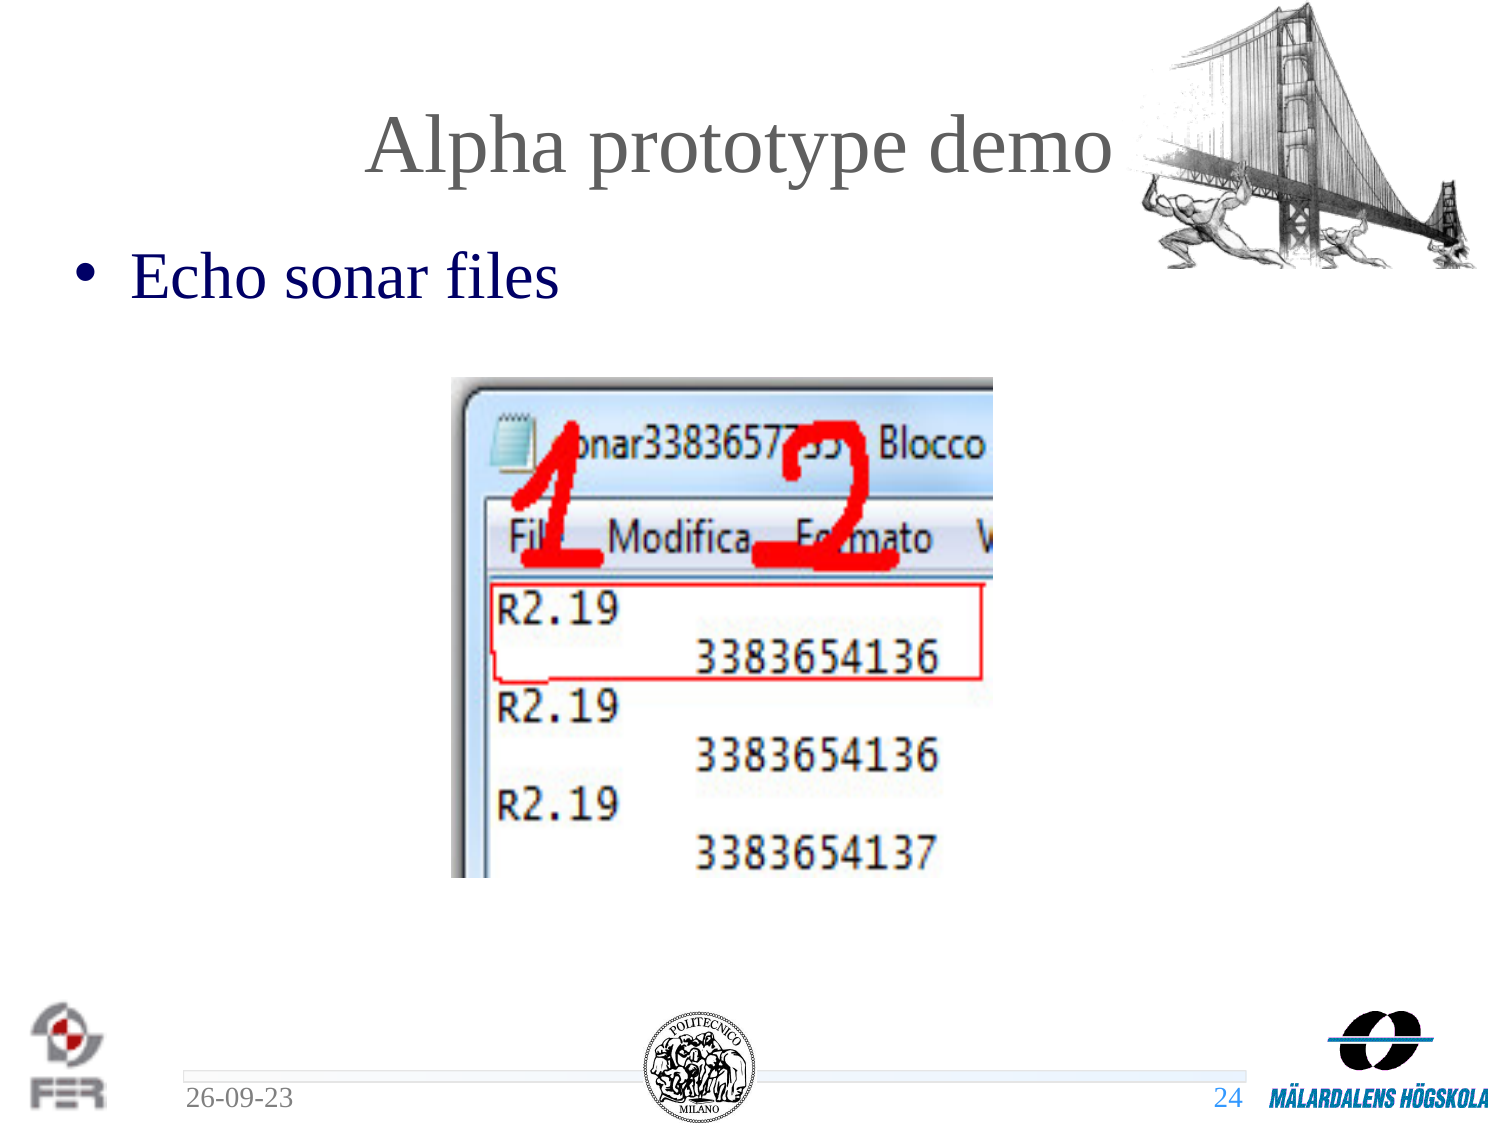

# Alpha prototype demo
Echo sonar files
26-08-21